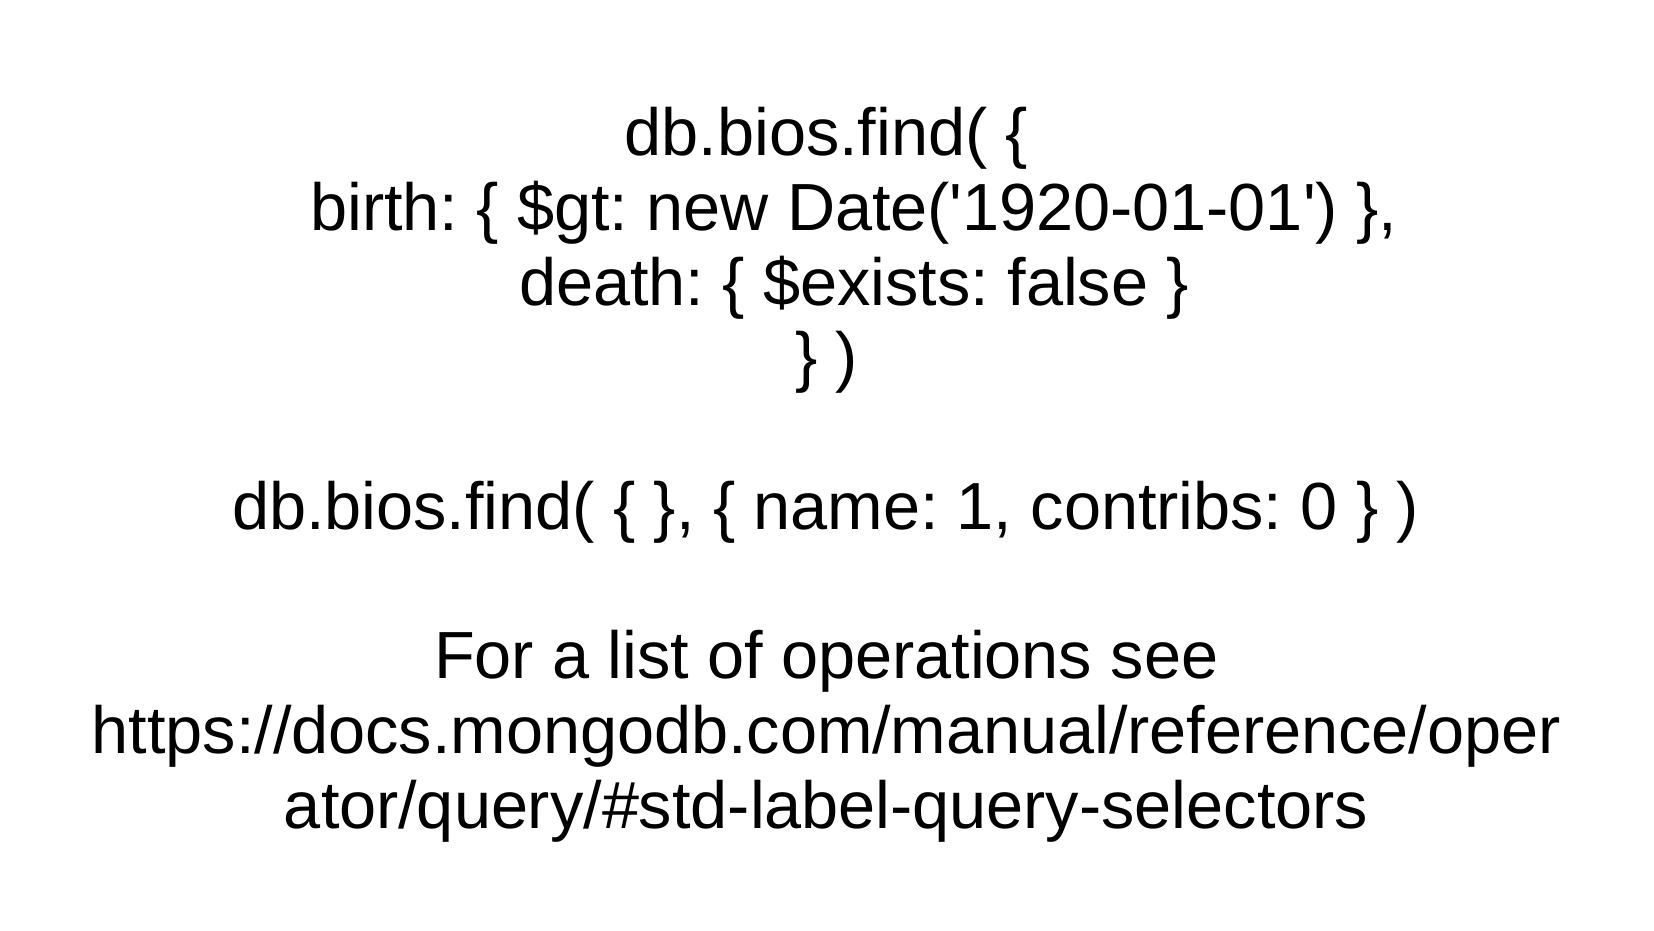

# db.bios.find( {
 birth: { $gt: new Date('1920-01-01') },
 death: { $exists: false }
} )
db.bios.find( { }, { name: 1, contribs: 0 } )
For a list of operations see https://docs.mongodb.com/manual/reference/operator/query/#std-label-query-selectors